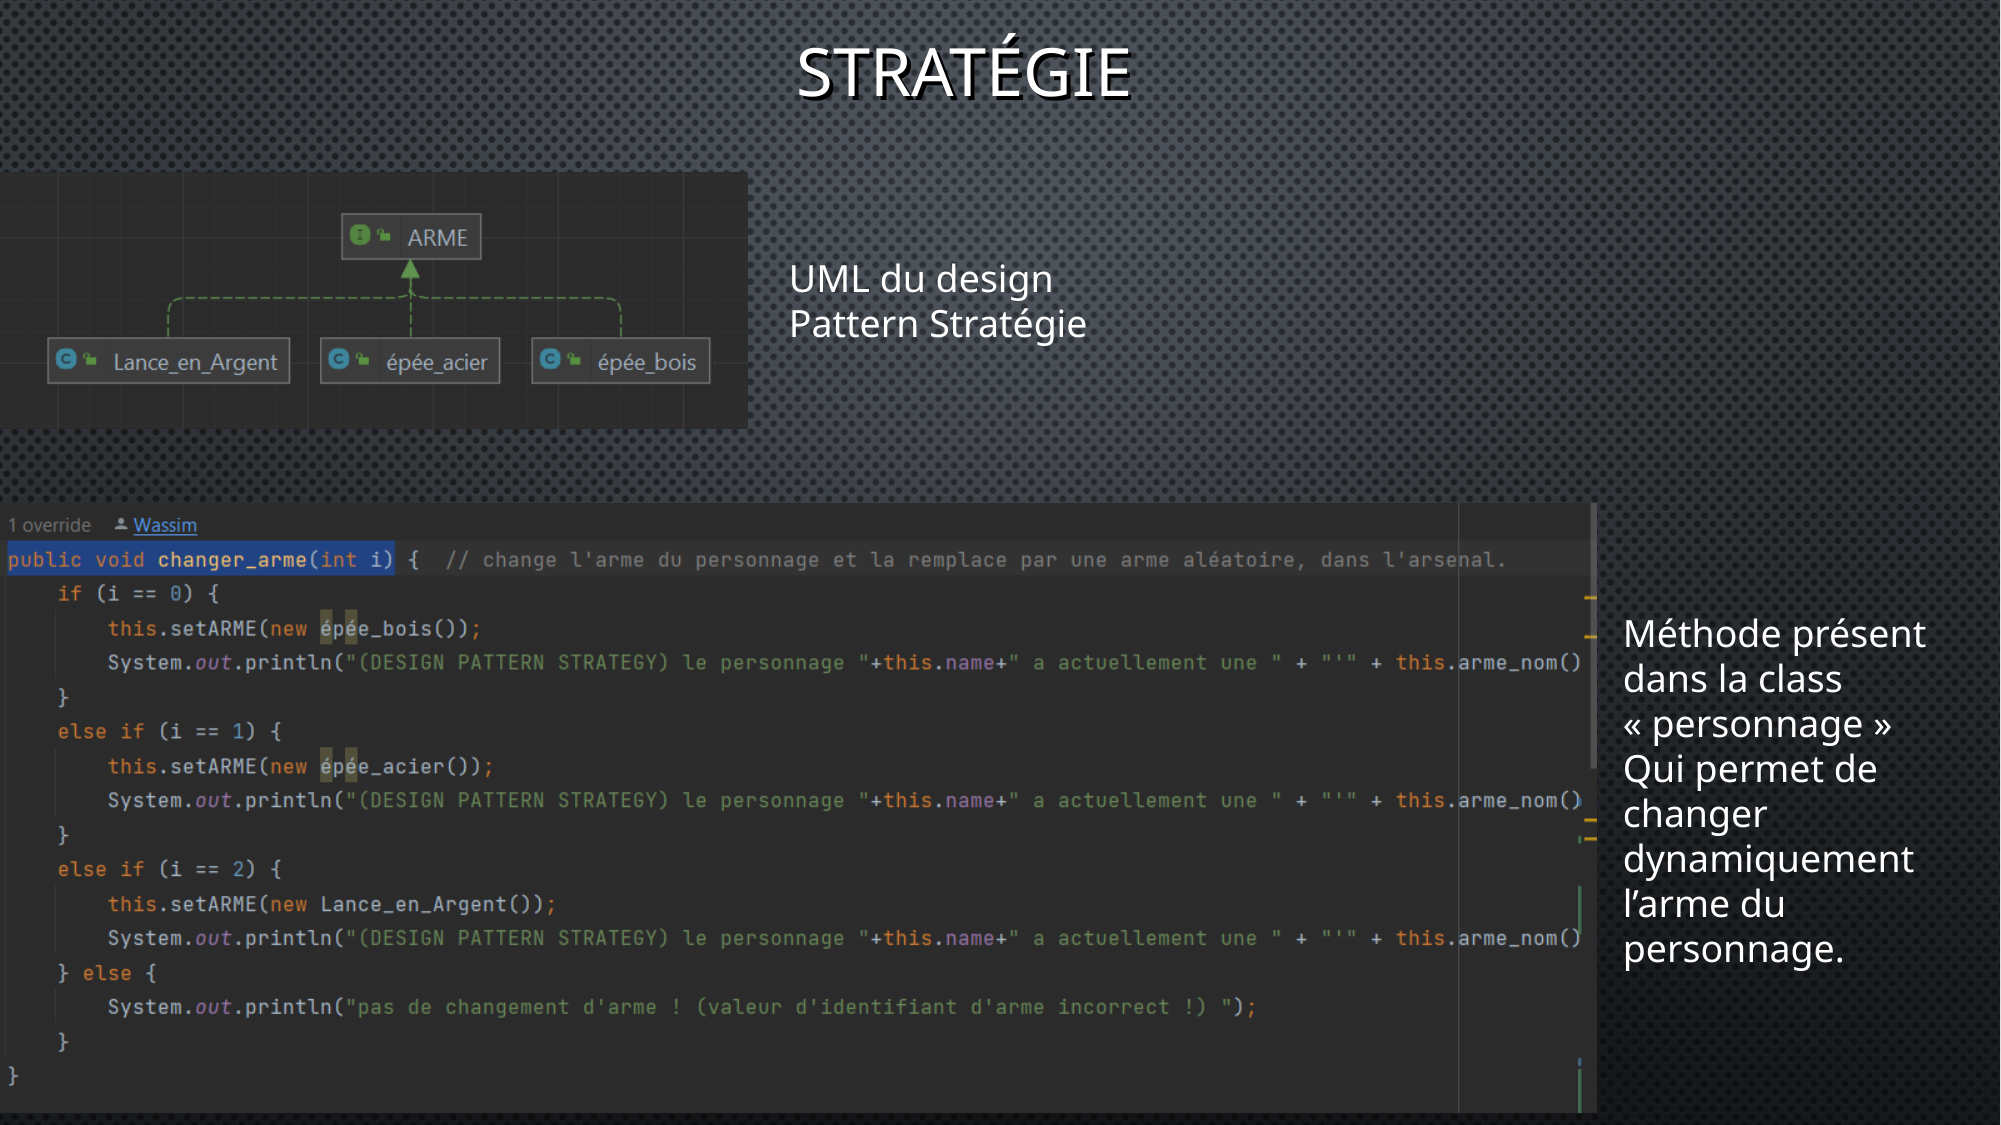

# Stratégie
UML du design Pattern Stratégie
Méthode présent dans la class « personnage »
Qui permet de changer dynamiquement l’arme du personnage.